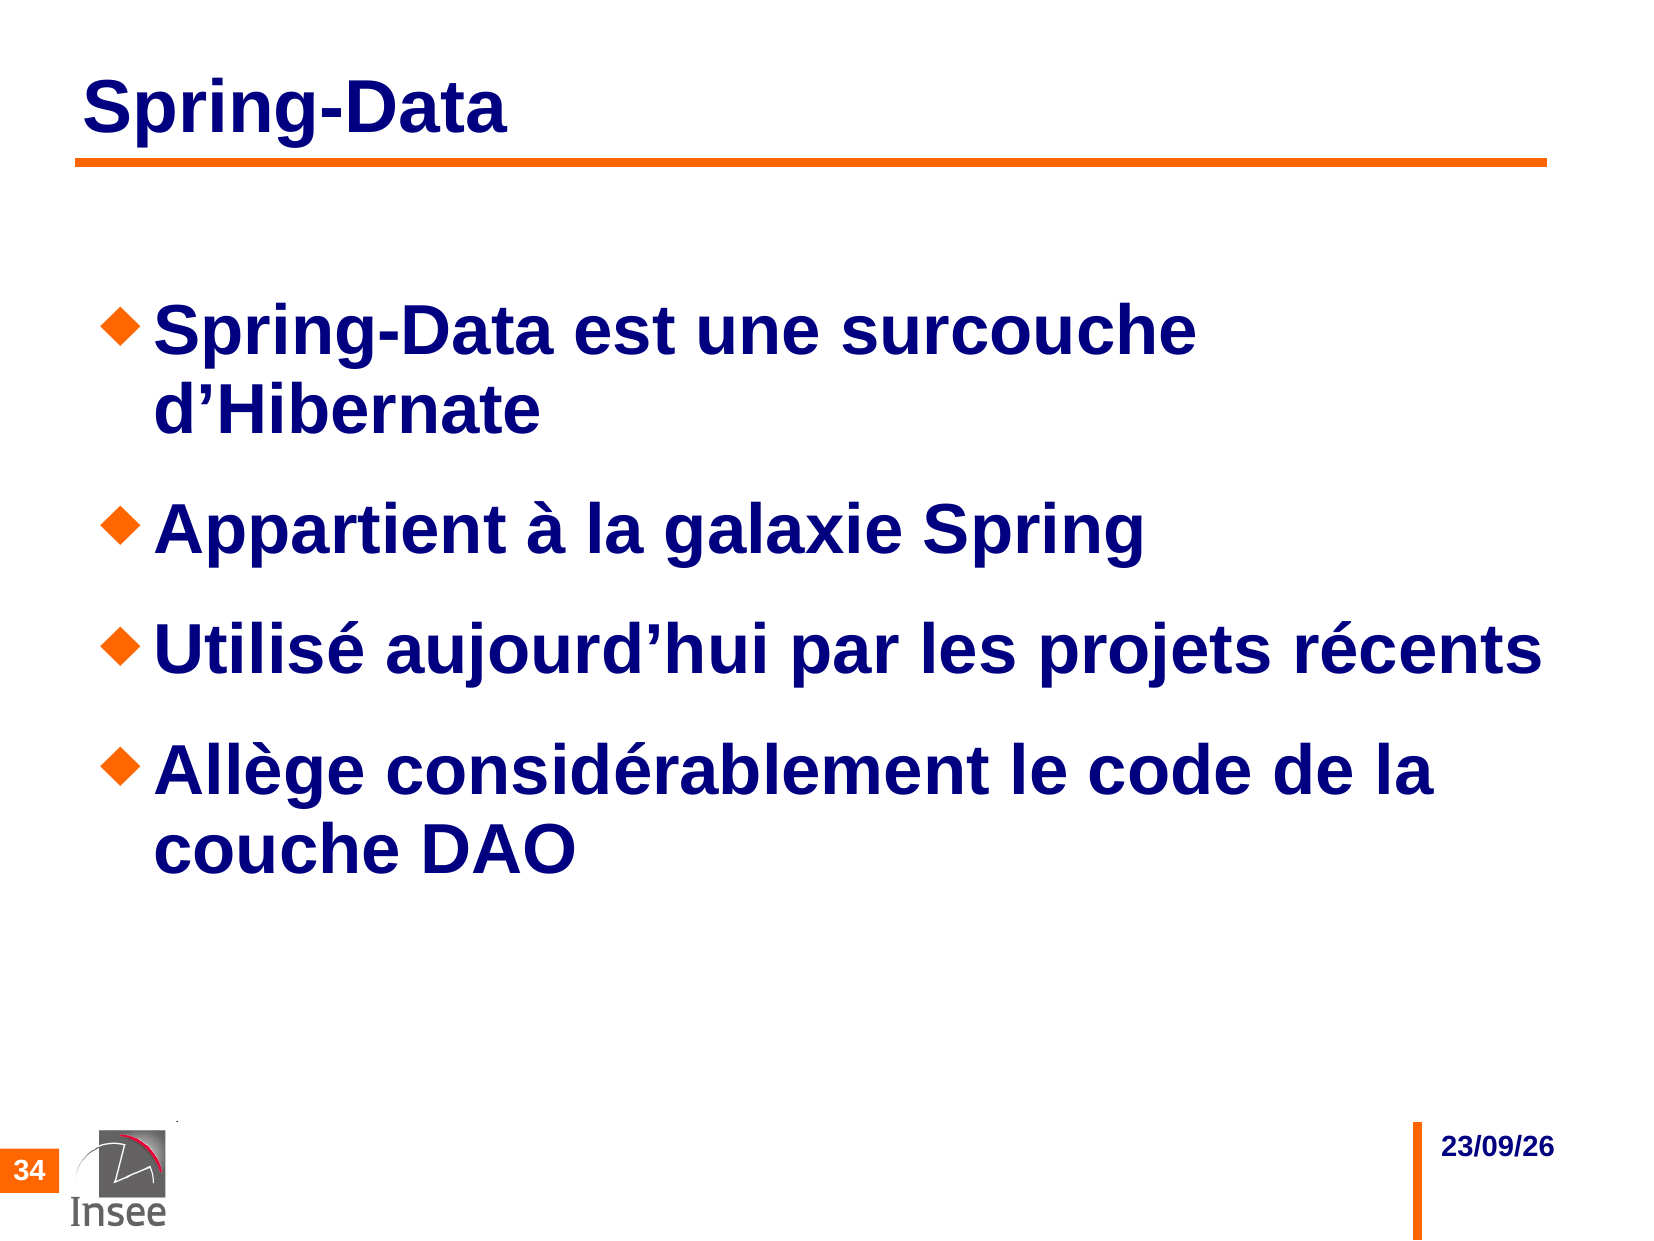

# Spring-Data
Spring-Data est une surcouche d’Hibernate
Appartient à la galaxie Spring
Utilisé aujourd’hui par les projets récents
Allège considérablement le code de la couche DAO
34